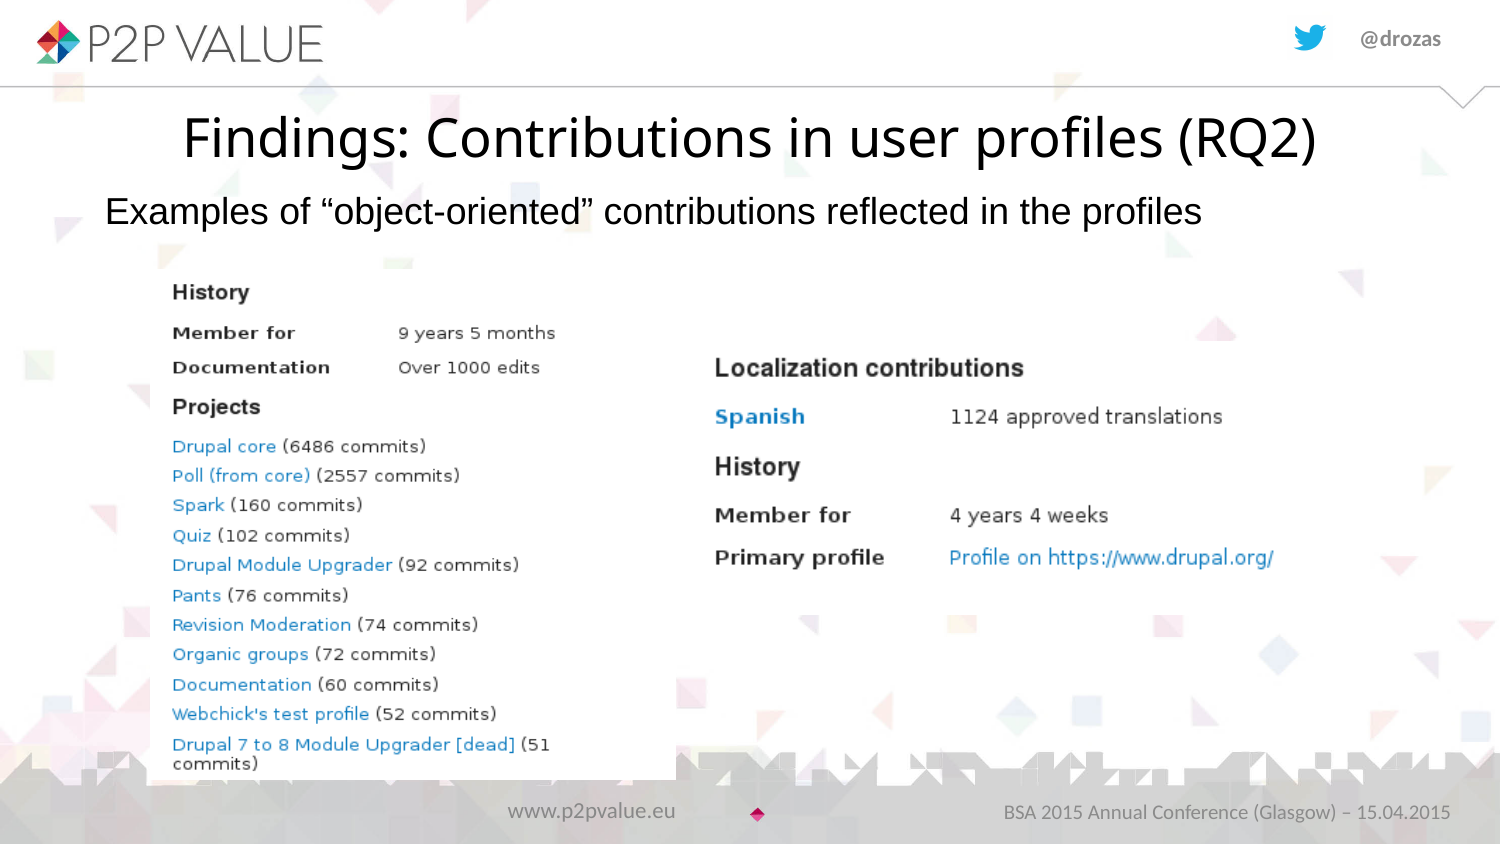

@drozas
# Findings: Contributions in user profiles (RQ2)
Examples of “object-oriented” contributions reflected in the profiles
BSA 2015 Annual Conference (Glasgow) – 15.04.2015
www.p2pvalue.eu